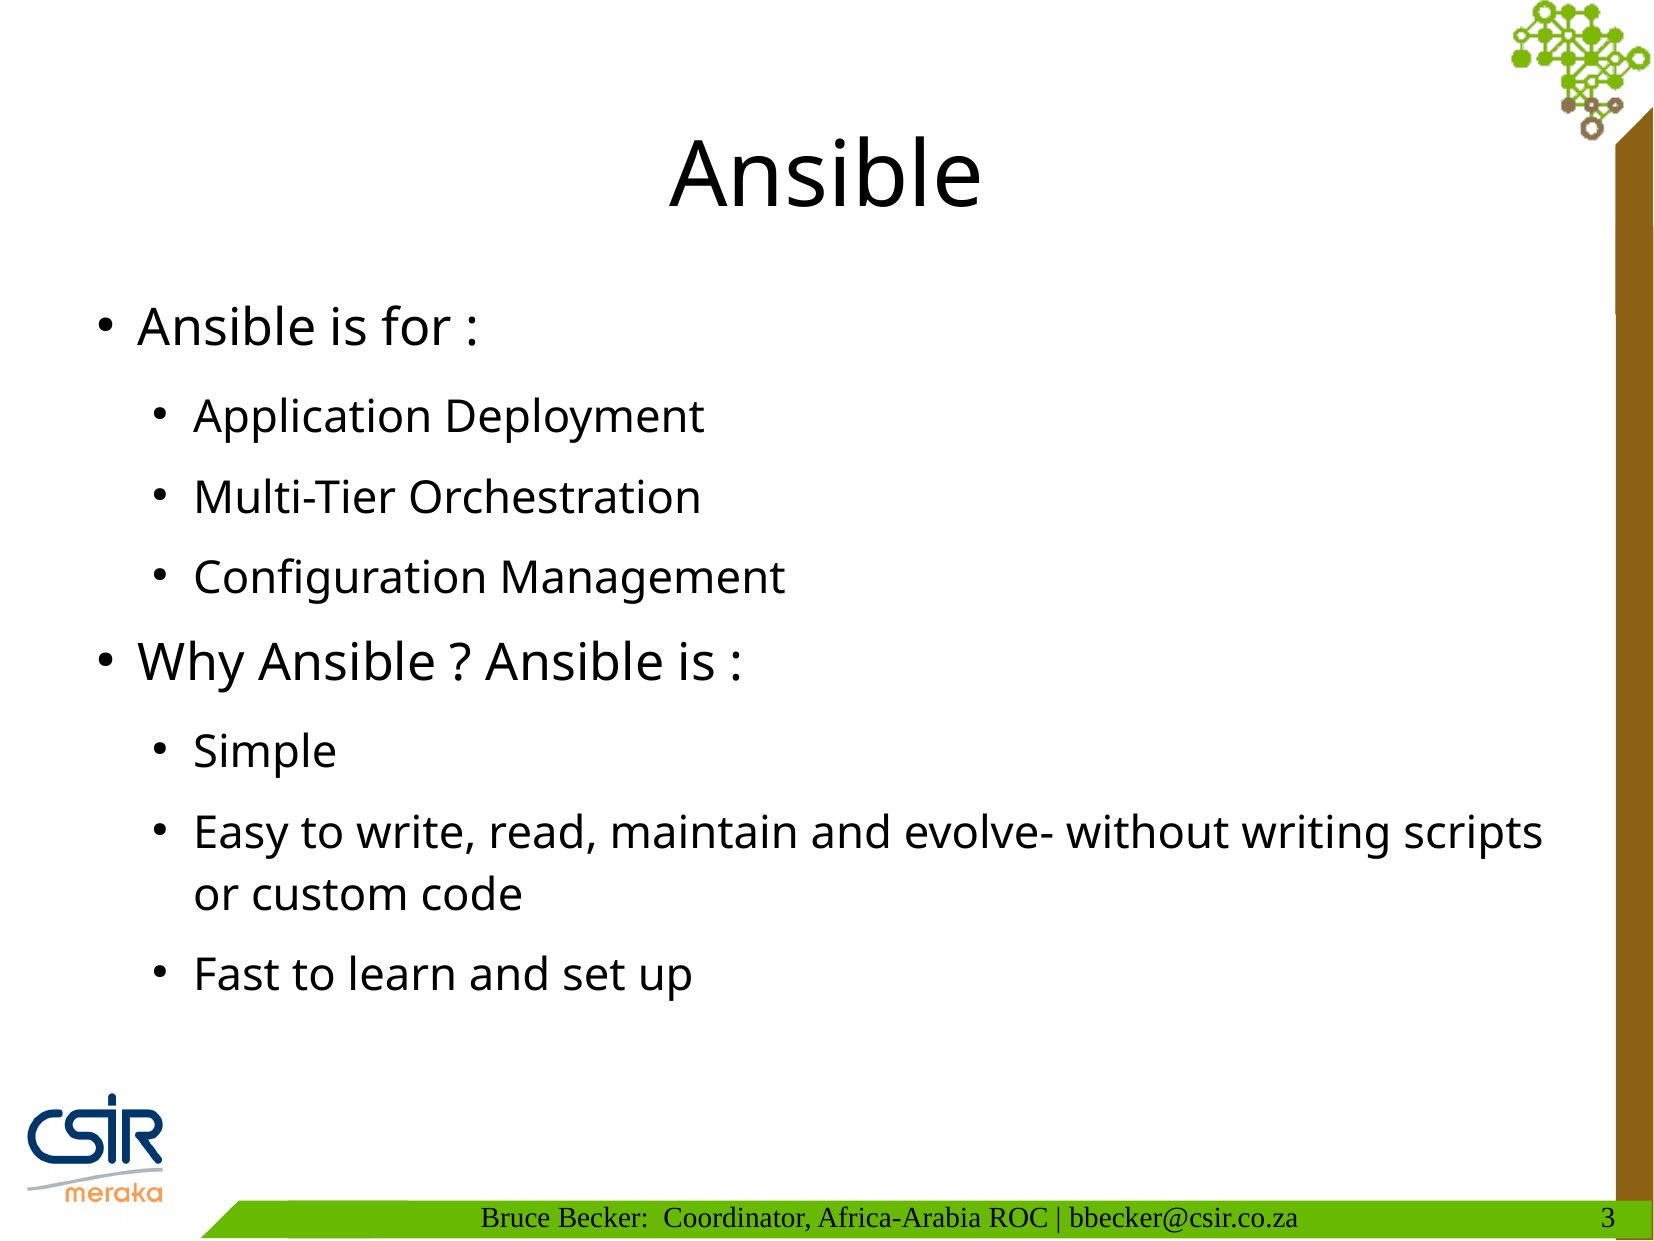

# Ansible
Ansible is for :
Application Deployment
Multi-Tier Orchestration
Configuration Management
Why Ansible ? Ansible is :
Simple
Easy to write, read, maintain and evolve- without writing scripts or custom code
Fast to learn and set up
3